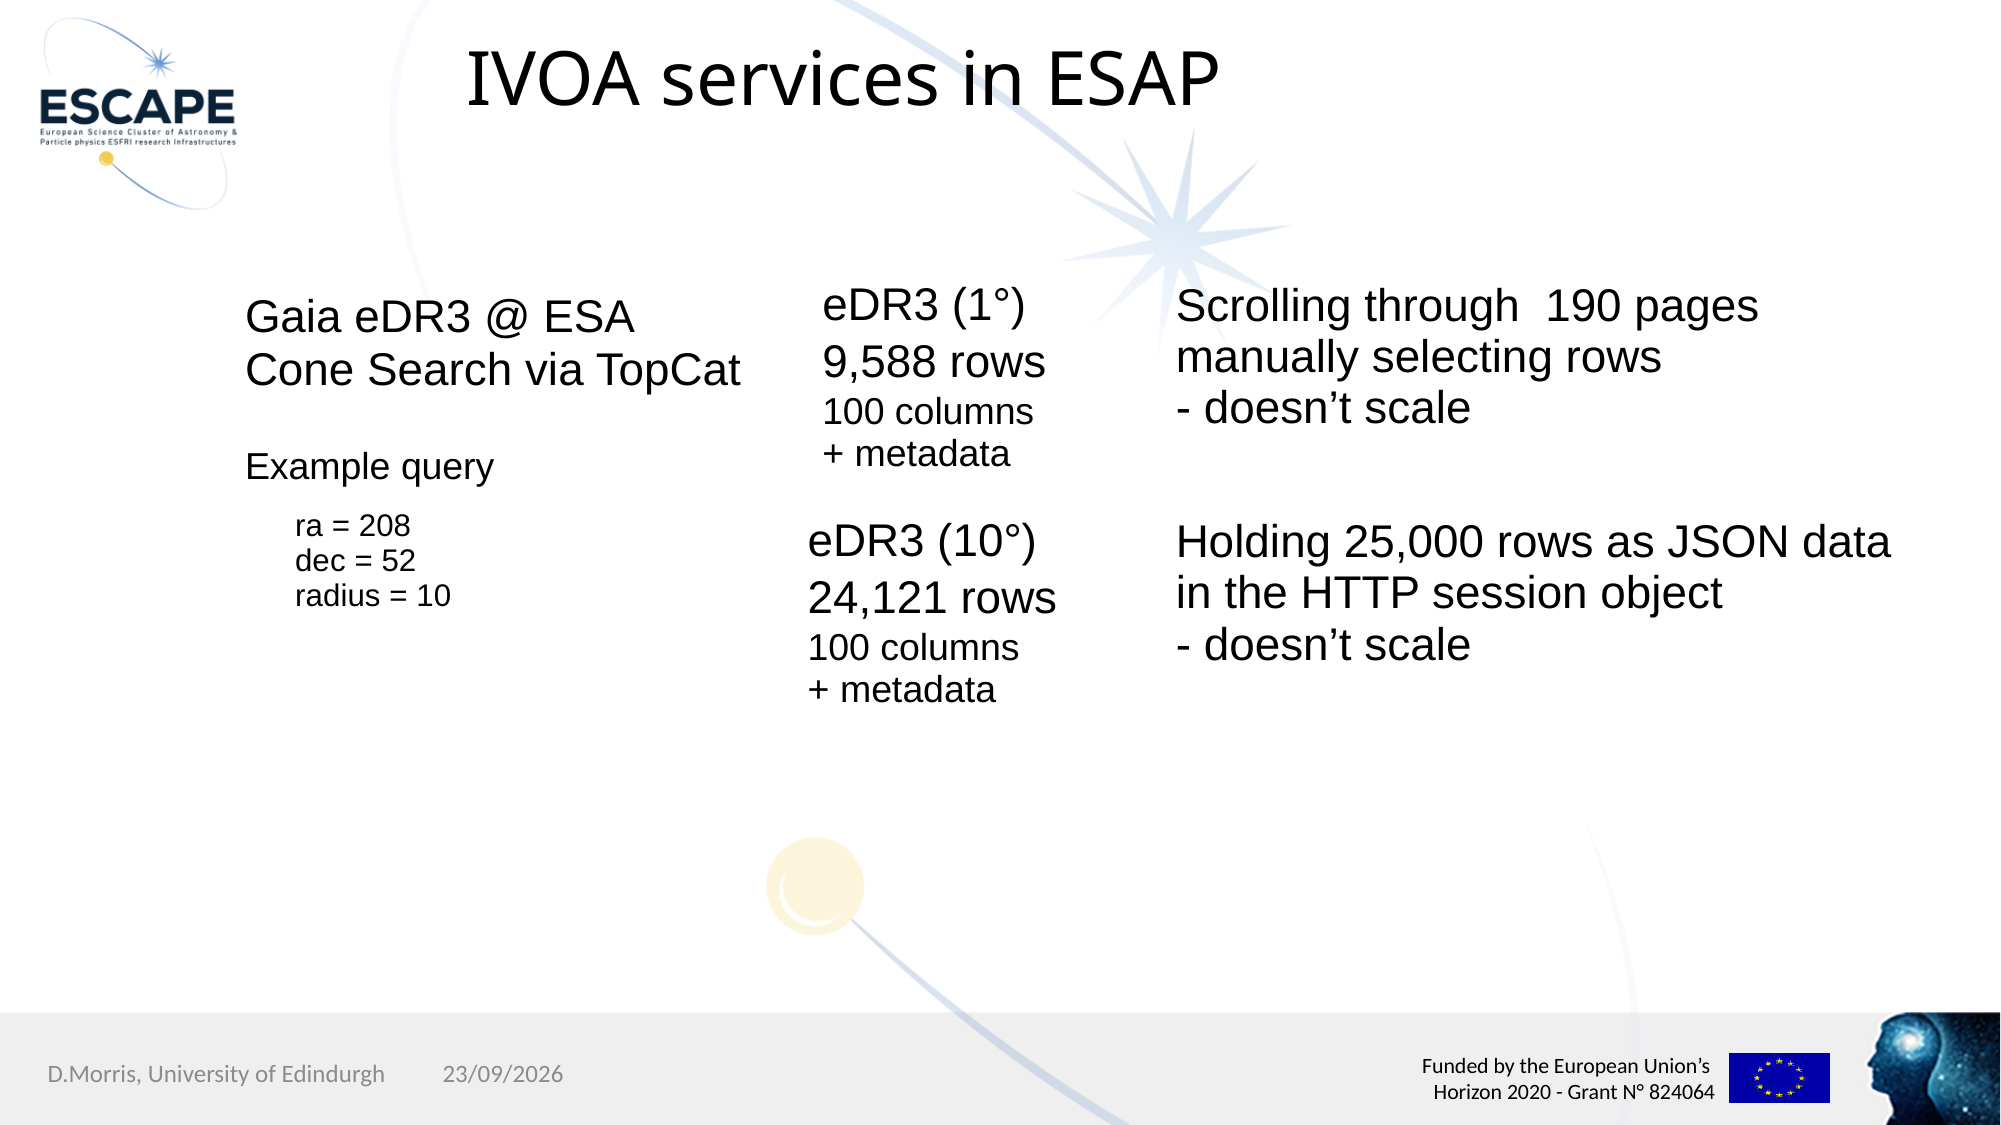

# IVOA services in ESAP
eDR3 (1°)
Scrolling through 190 pages manually selecting rows
- doesn’t scale
Gaia eDR3 @ ESA
9,588 rows
Cone Search via TopCat
100 columns
+ metadata
Example query
ra = 208
dec = 52
radius = 10
eDR3 (10°)
Holding 25,000 rows as JSON data in the HTTP session object
- doesn’t scale
24,121 rows
100 columns
+ metadata
D.Morris, University of Edindurgh